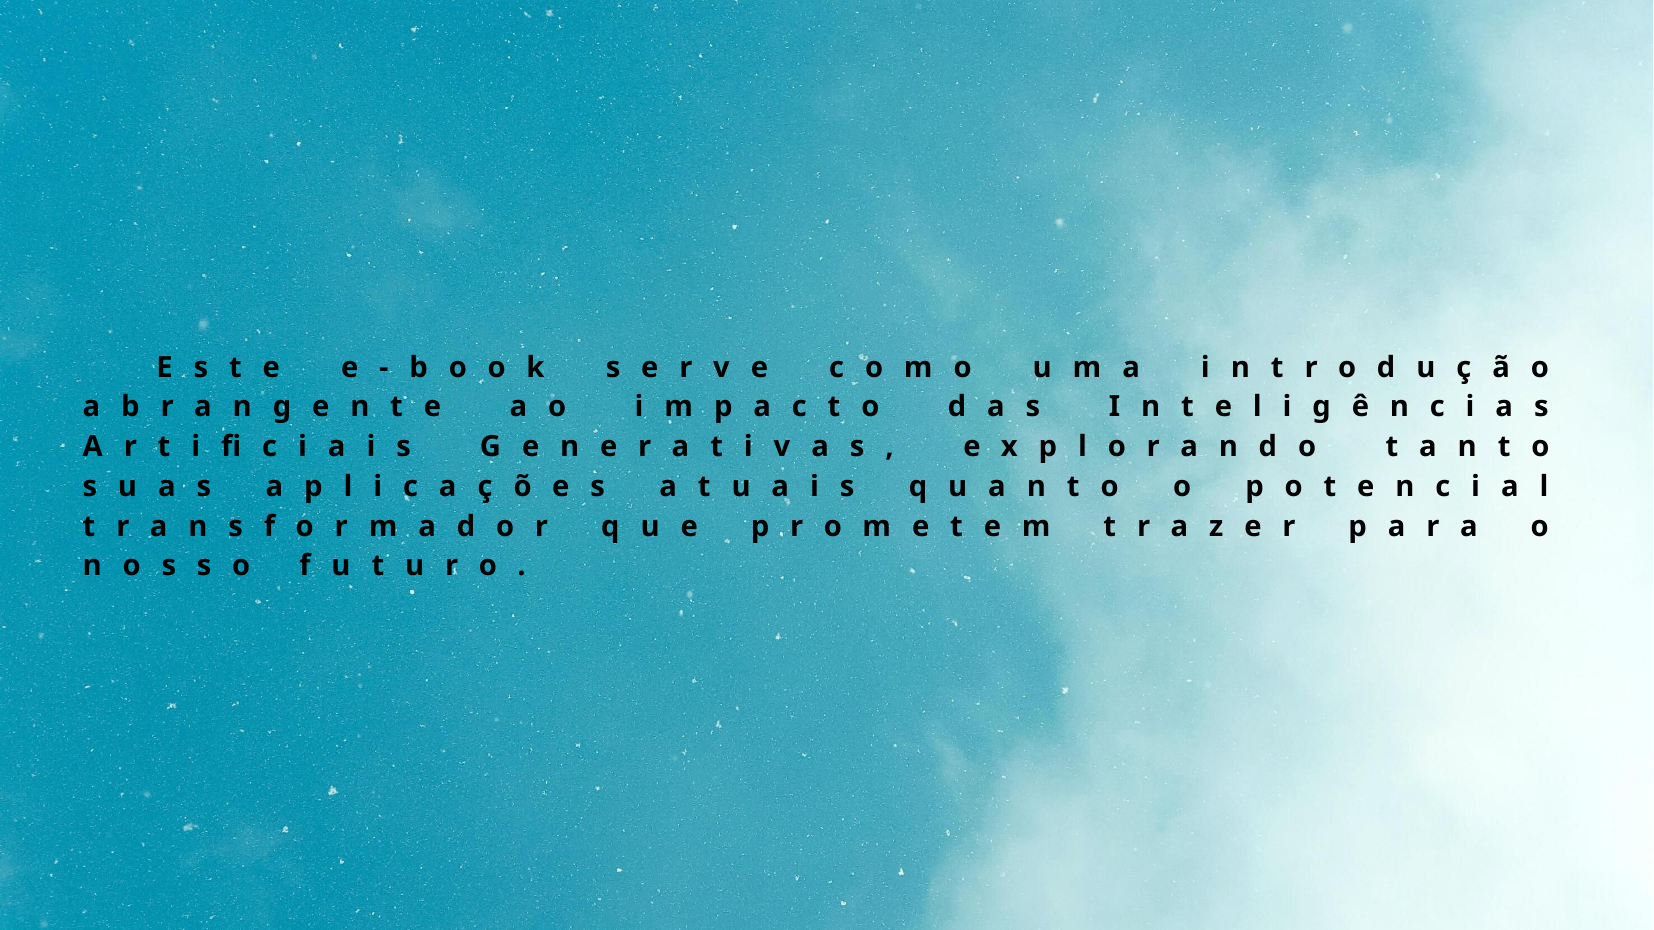

# Este e-book serve como uma introdução abrangente ao impacto das Inteligências Artificiais Generativas, explorando tanto suas aplicações atuais quanto o potencial transformador que prometem trazer para o nosso futuro.